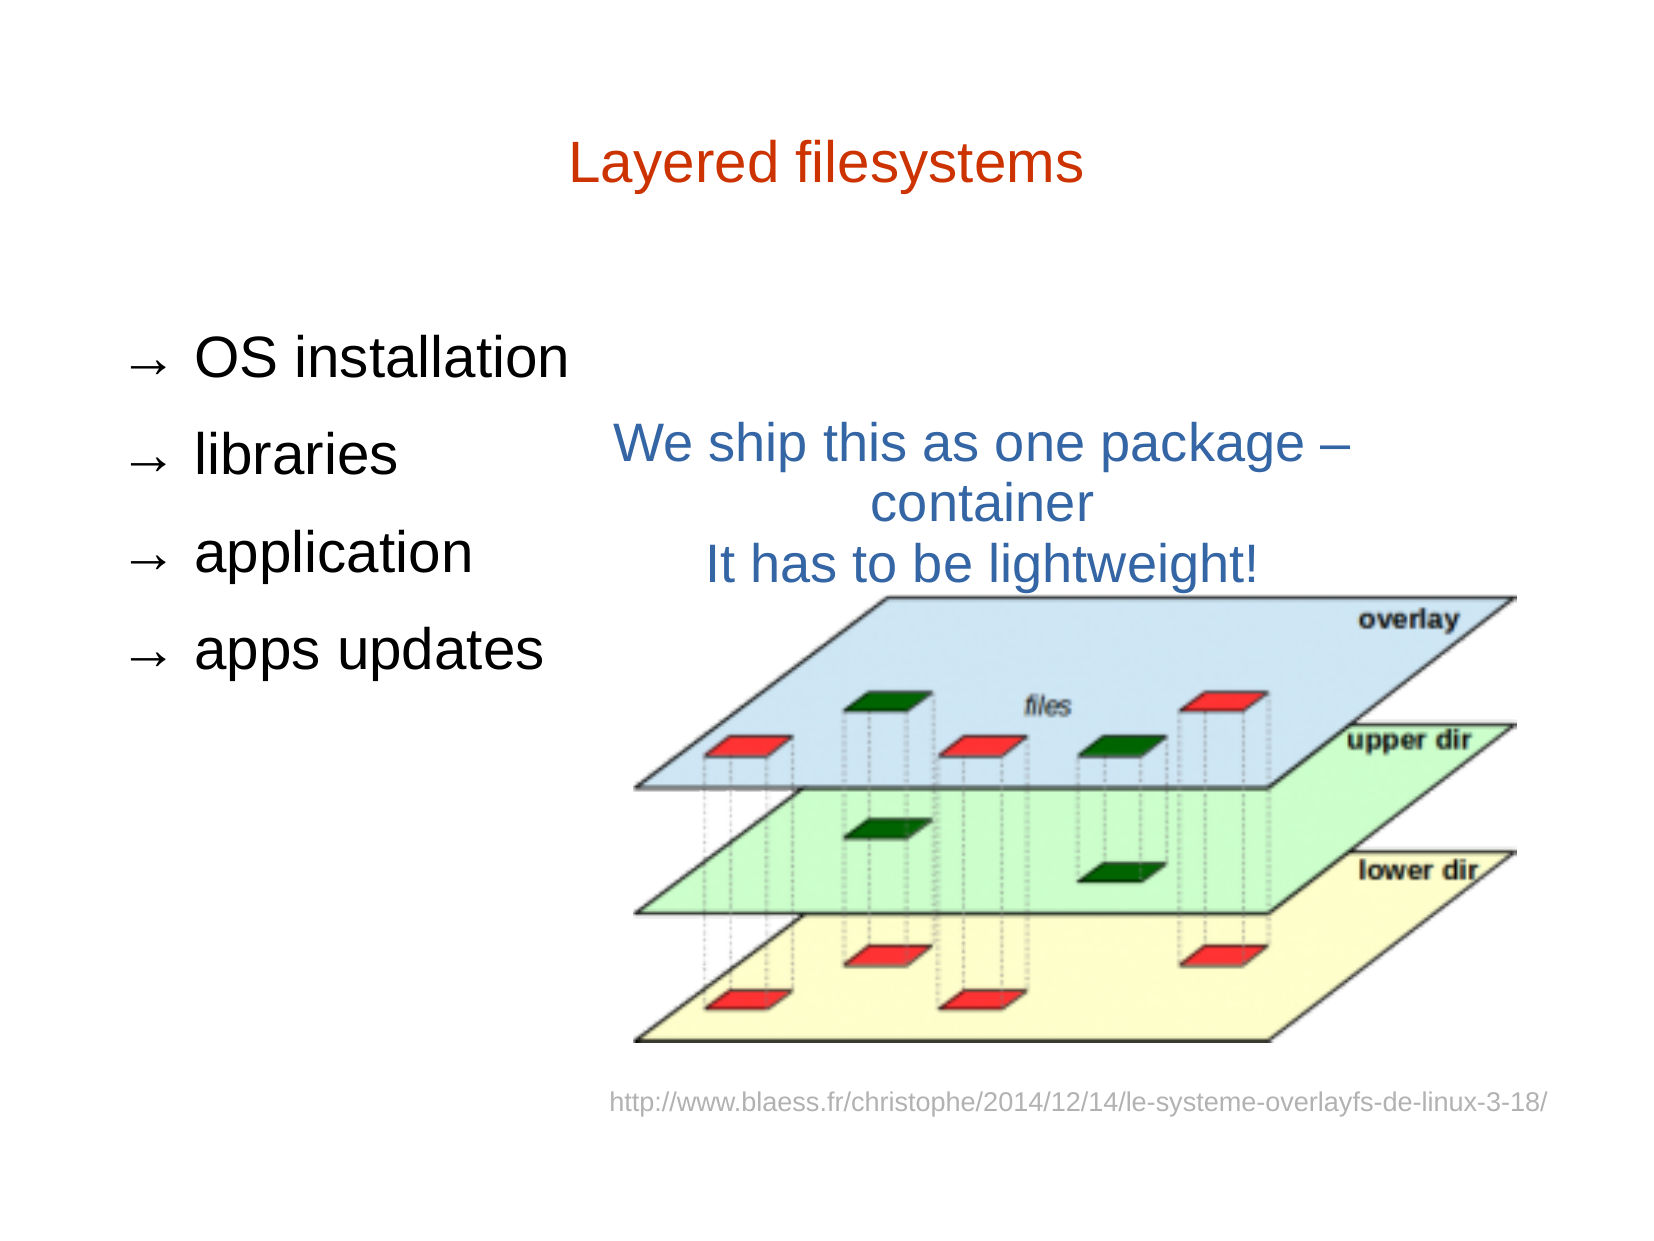

Layered filesystems
→ OS installation
→ libraries
→ application
→ apps updates
We ship this as one package – container
It has to be lightweight!
http://www.blaess.fr/christophe/2014/12/14/le-systeme-overlayfs-de-linux-3-18/